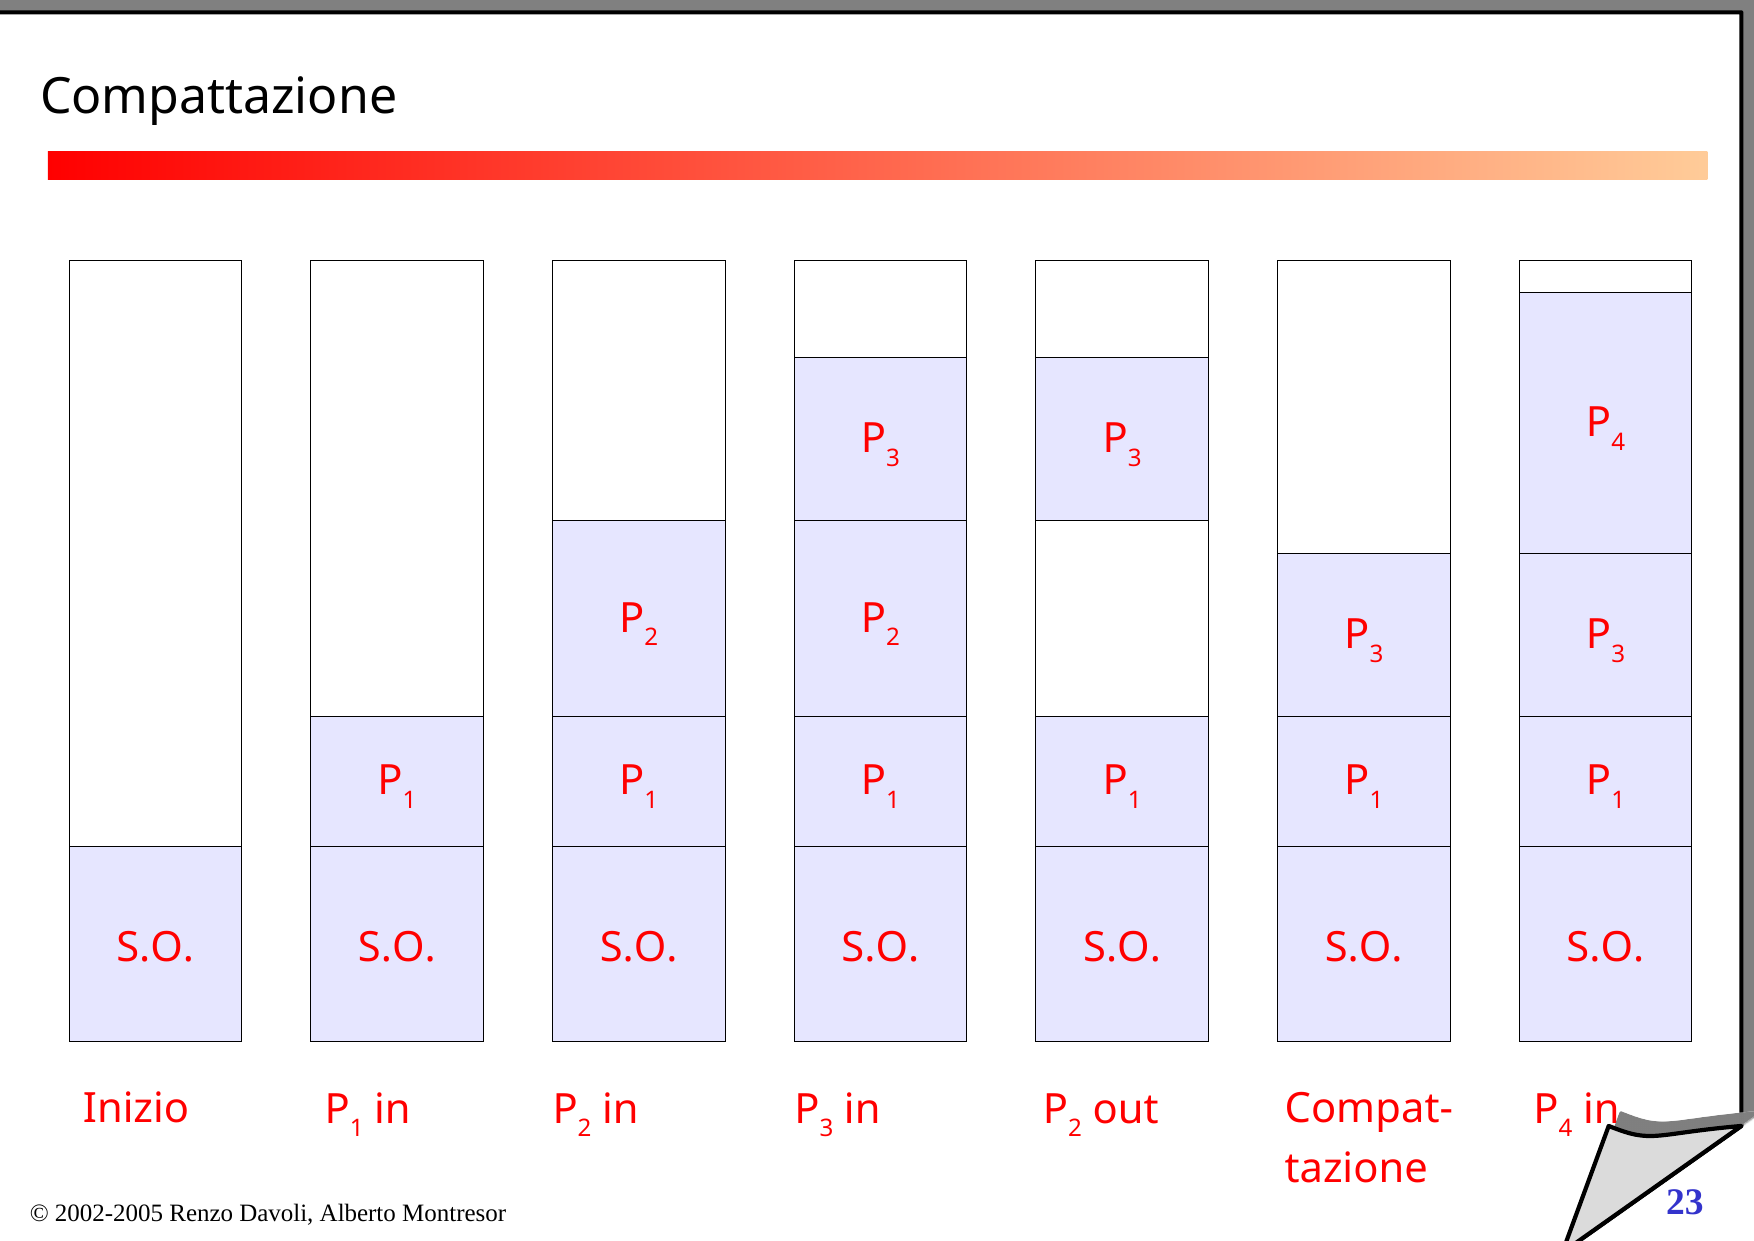

# Compattazione
P4
P3
P3
P2
P2
P3
P3
P3
P3
P1
P1
P1
P1
P1
P1
P1
P1
S.O.
S.O.
S.O.
S.O.
S.O.
S.O.
S.O.
S.O.
S.O.
Inizio
P1 in
P2 in
P3 in
P2 out
Compat-
tazione
P4 in